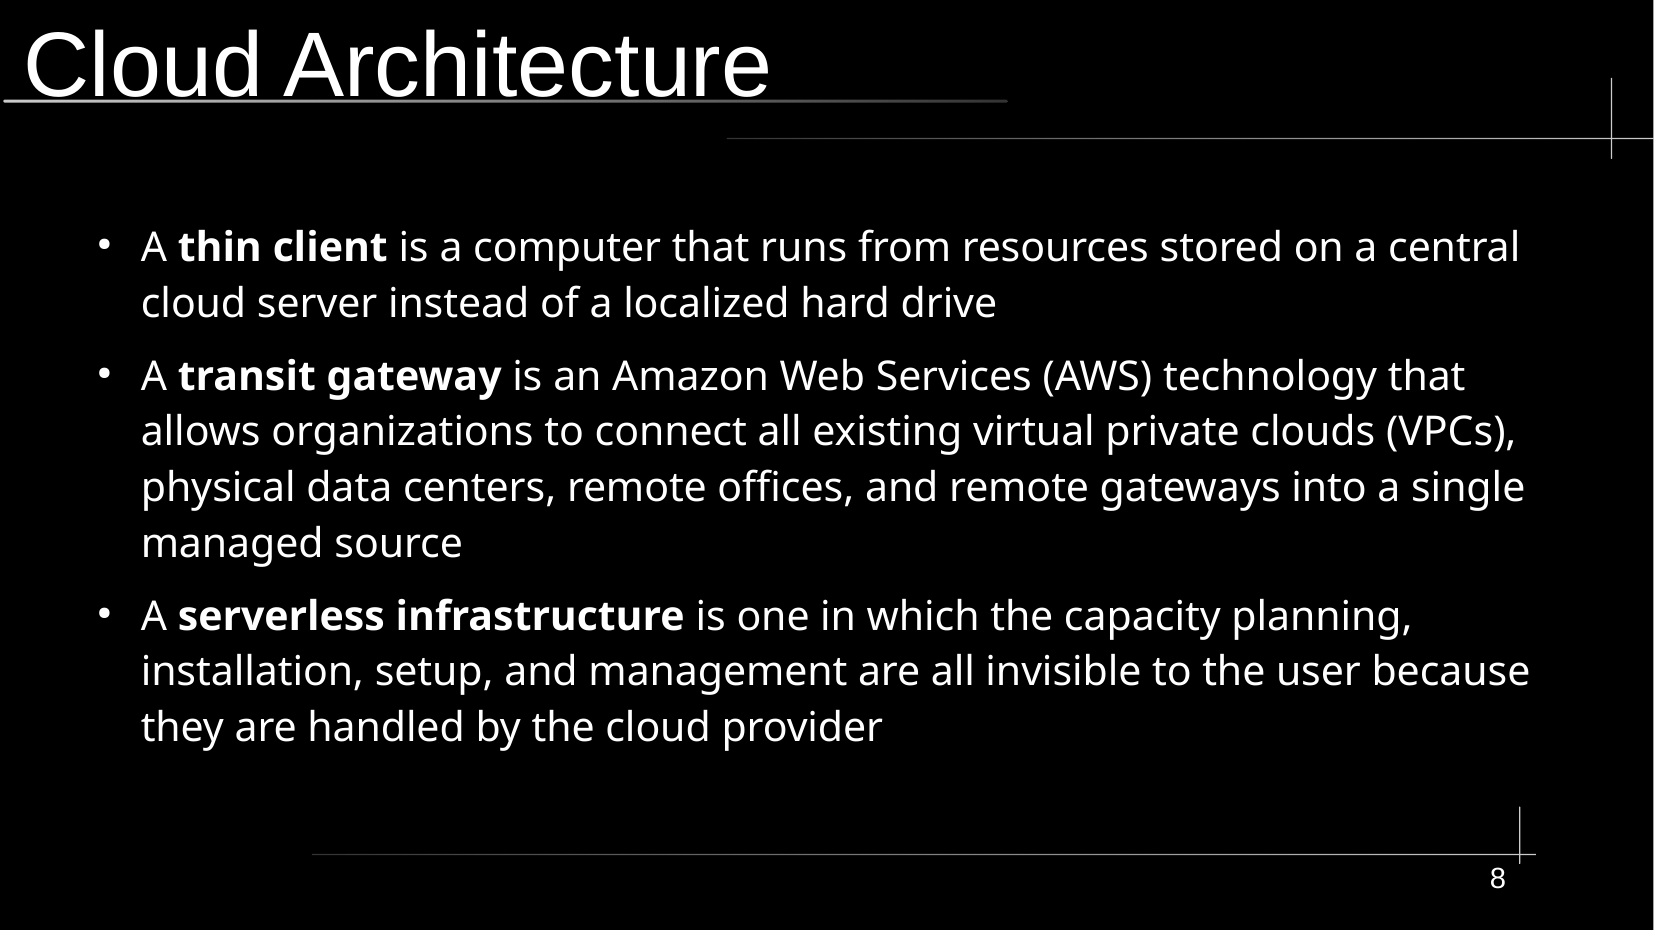

# Cloud Architecture
A thin client is a computer that runs from resources stored on a central cloud server instead of a localized hard drive
A transit gateway is an Amazon Web Services (AWS) technology that allows organizations to connect all existing virtual private clouds (VPCs), physical data centers, remote offices, and remote gateways into a single managed source
A serverless infrastructure is one in which the capacity planning, installation, setup, and management are all invisible to the user because they are handled by the cloud provider
8